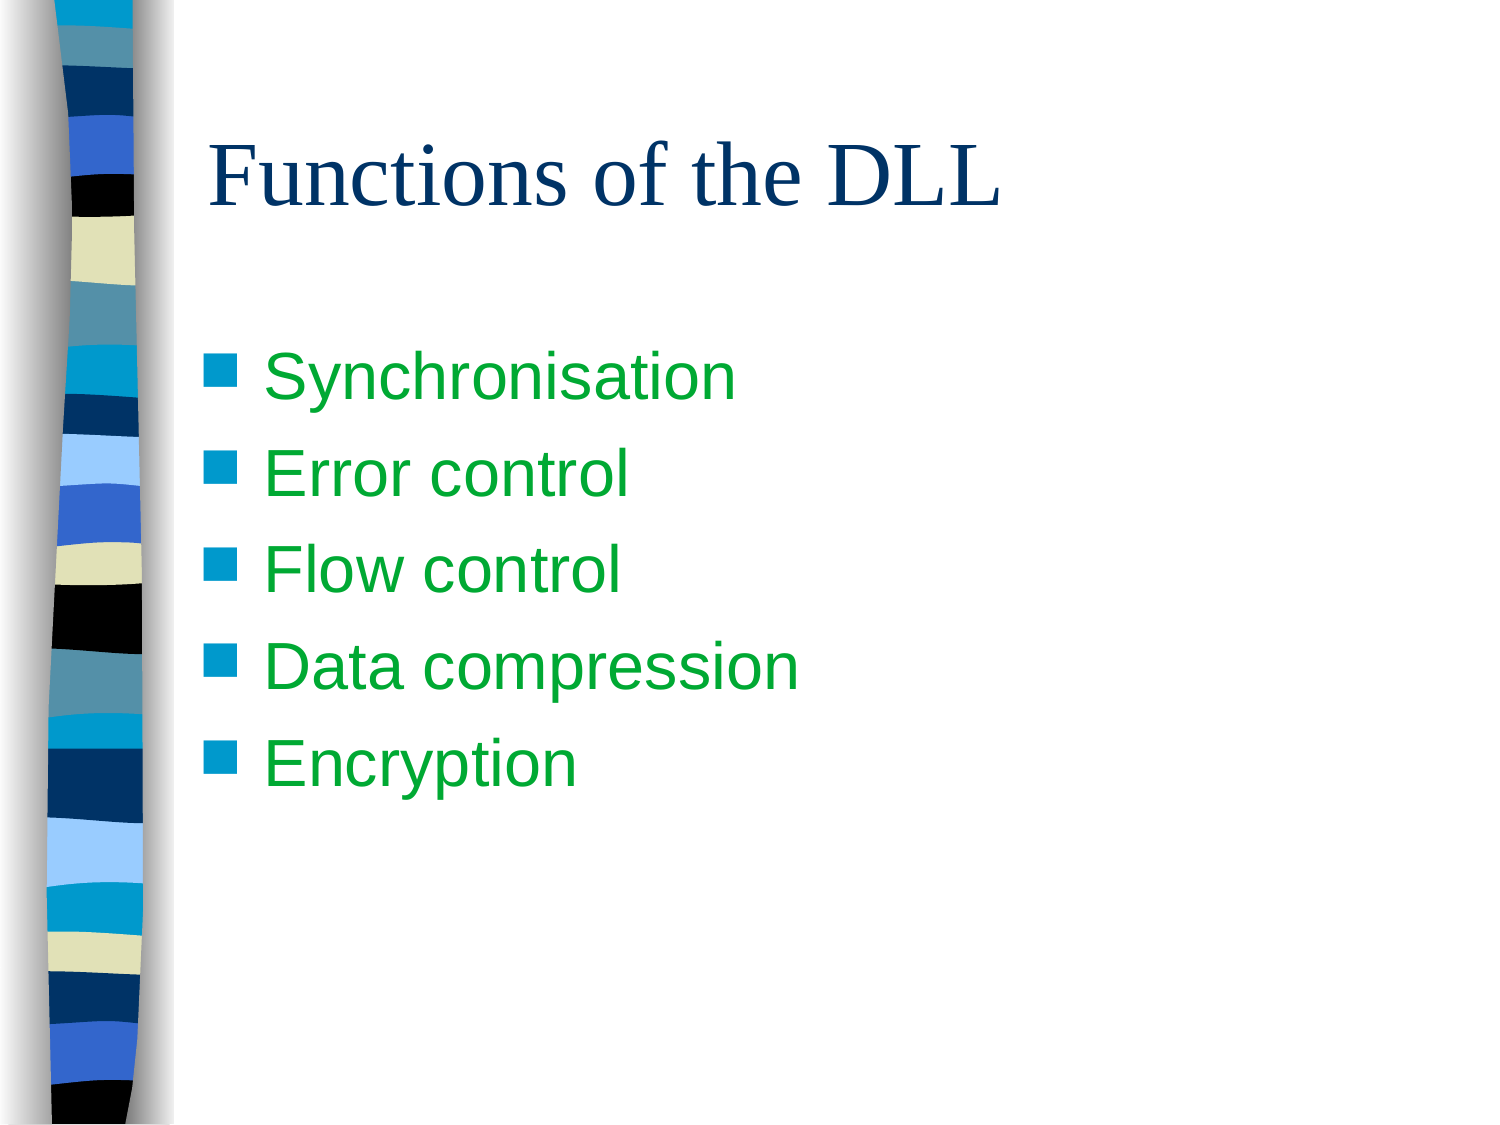

# Functions of the DLL
Synchronisation
Error control
Flow control
Data compression
Encryption